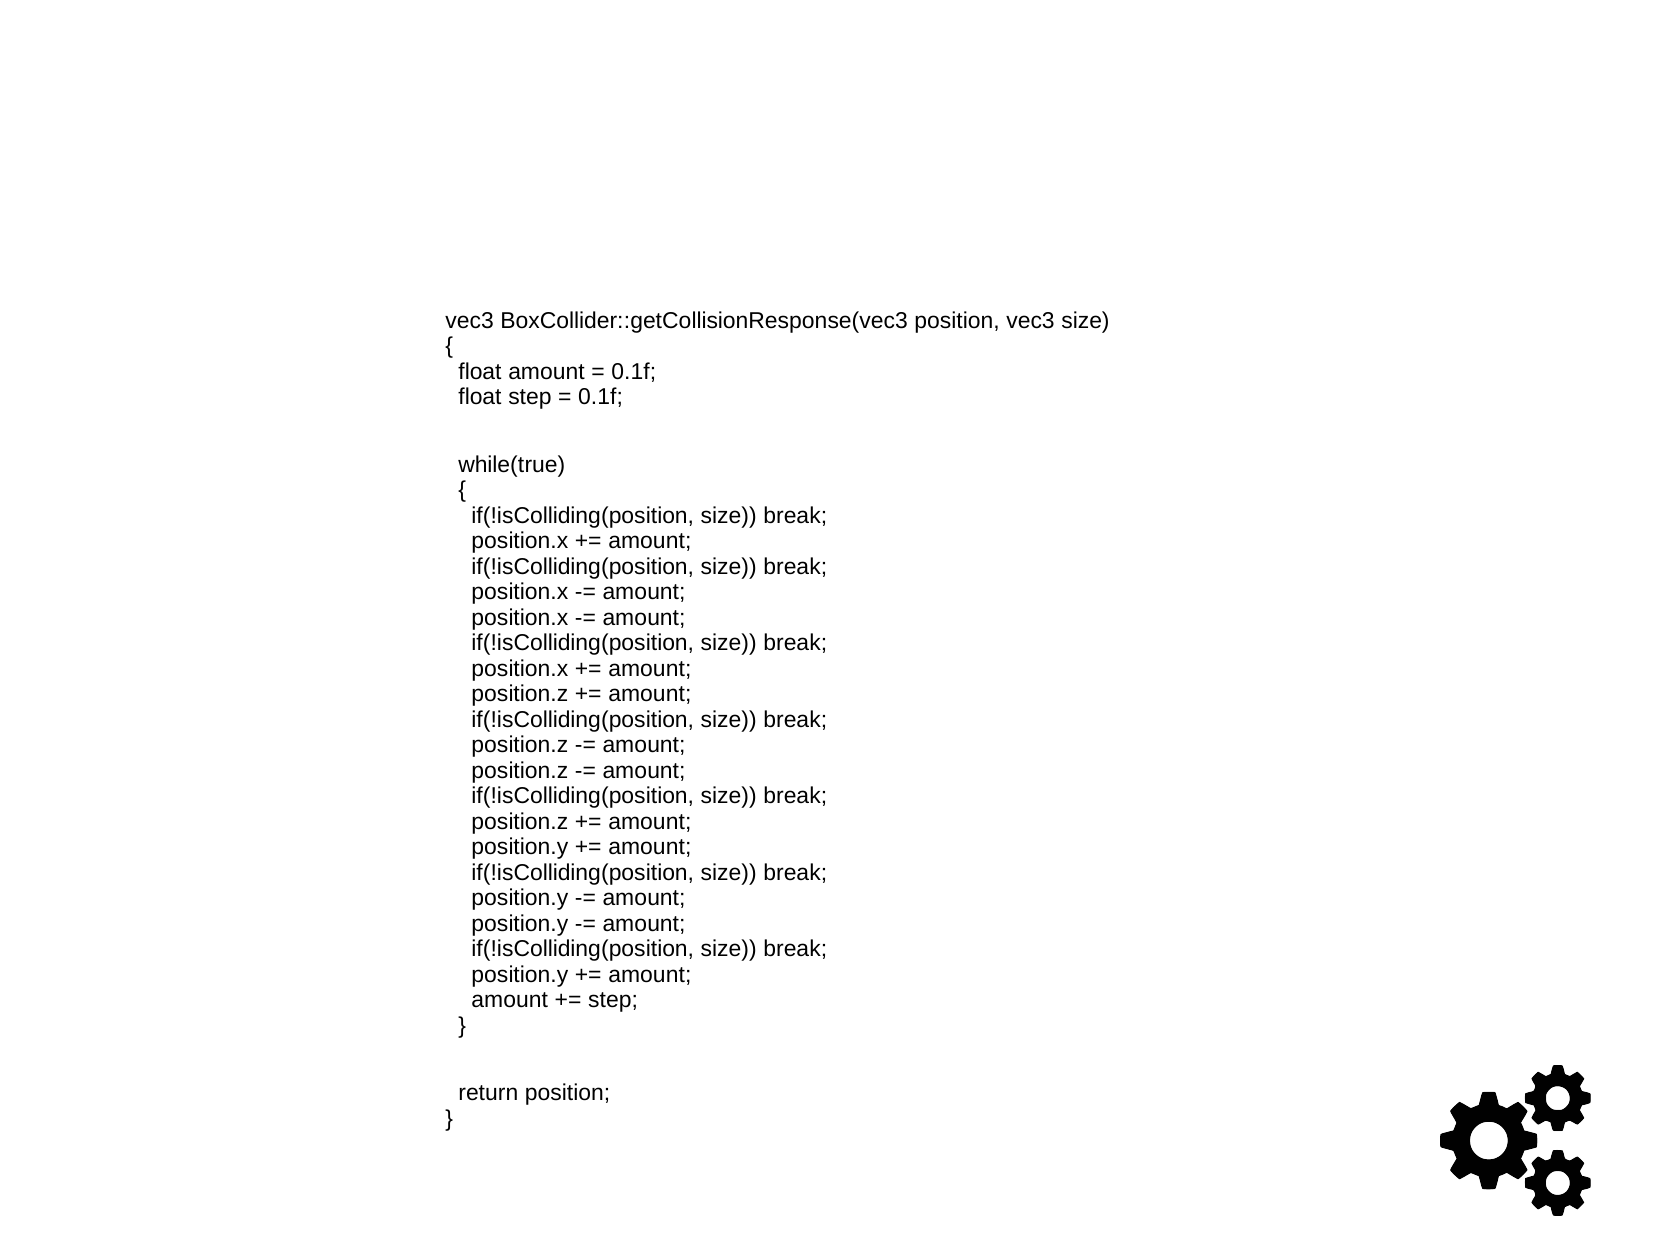

#
vec3 BoxCollider::getCollisionResponse(vec3 position, vec3 size)
{
 float amount = 0.1f;
 float step = 0.1f;
 while(true)
 {
 if(!isColliding(position, size)) break;
 position.x += amount;
 if(!isColliding(position, size)) break;
 position.x -= amount;
 position.x -= amount;
 if(!isColliding(position, size)) break;
 position.x += amount;
 position.z += amount;
 if(!isColliding(position, size)) break;
 position.z -= amount;
 position.z -= amount;
 if(!isColliding(position, size)) break;
 position.z += amount;
 position.y += amount;
 if(!isColliding(position, size)) break;
 position.y -= amount;
 position.y -= amount;
 if(!isColliding(position, size)) break;
 position.y += amount;
 amount += step;
 }
 return position;
}